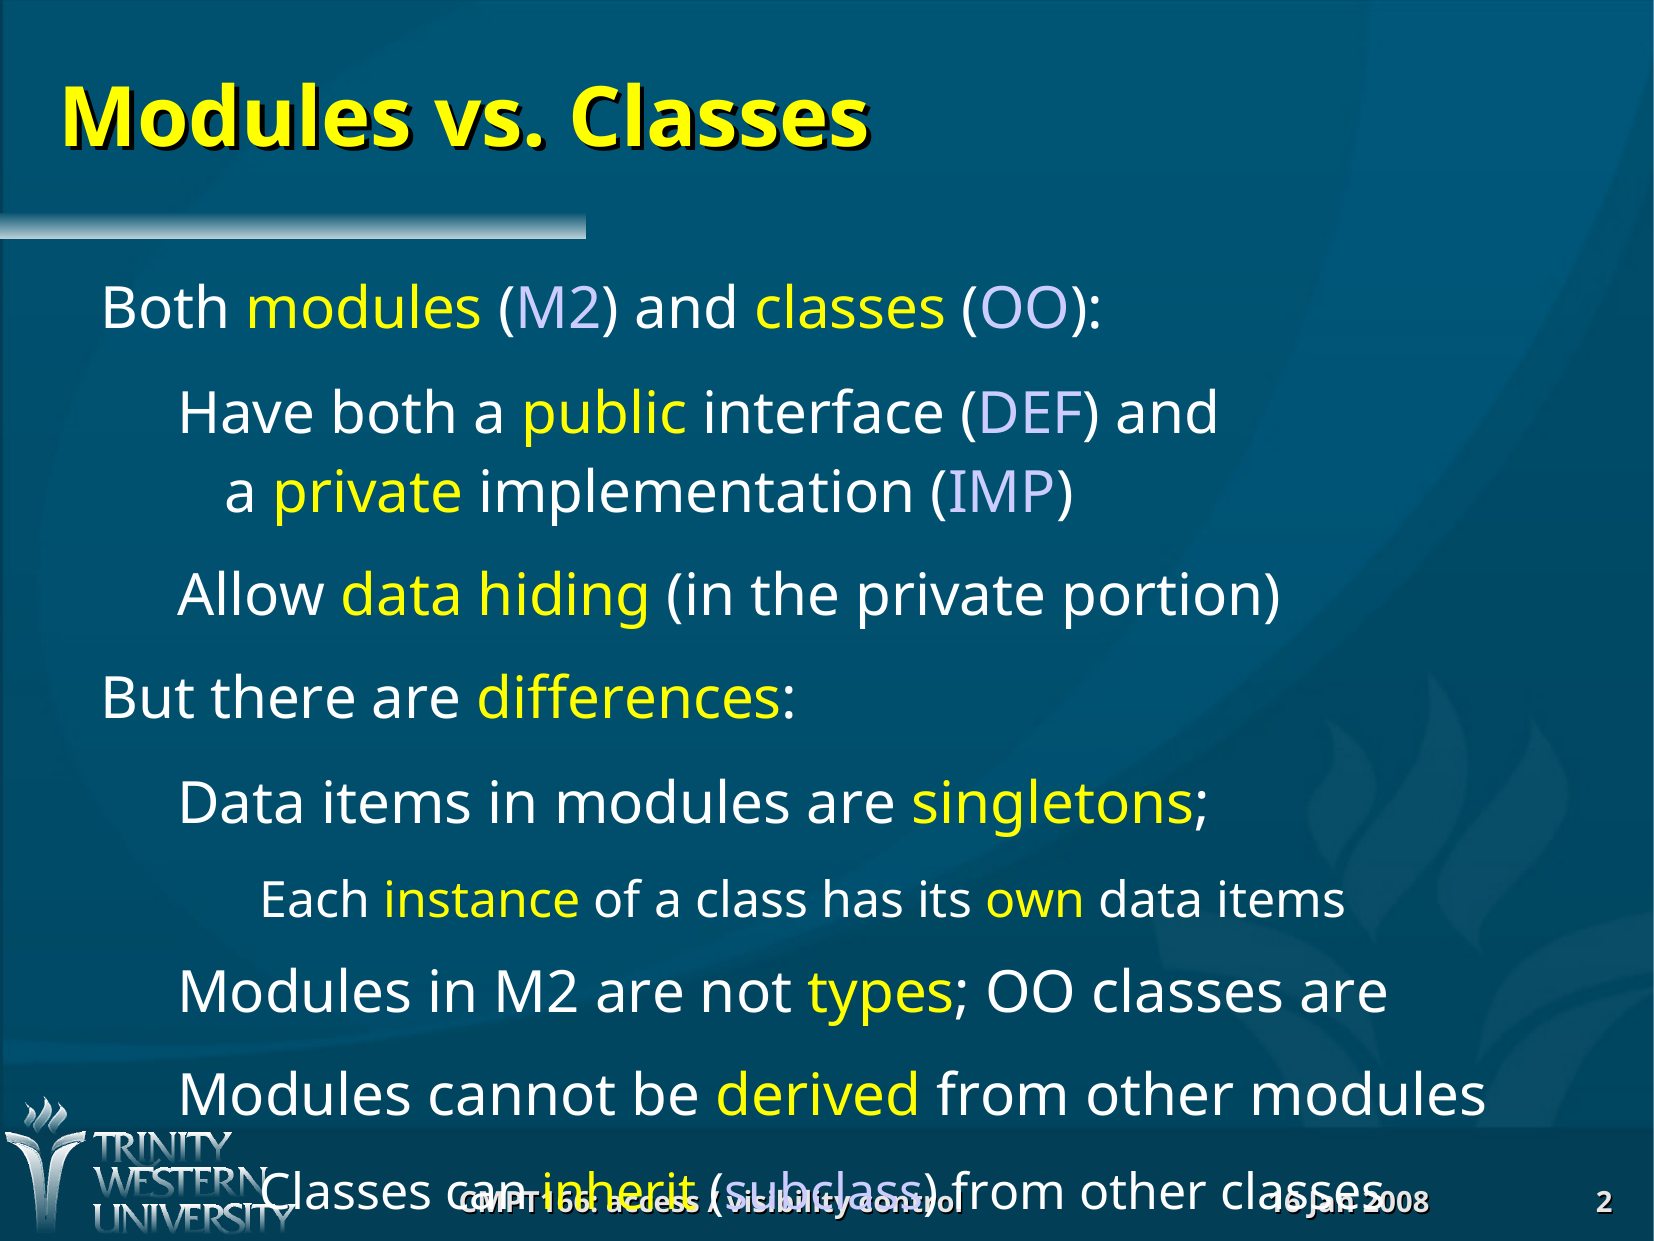

# Modules vs. Classes
Both modules (M2) and classes (OO):
Have both a public interface (DEF) and
a private implementation (IMP)
Allow data hiding (in the private portion)
But there are differences:
Data items in modules are singletons;
Each instance of a class has its own data items
Modules in M2 are not types; OO classes are
Modules cannot be derived from other modules
Classes can inherit (subclass) from other classes
CMPT166: access / visibility control
16 Jan 2008
2